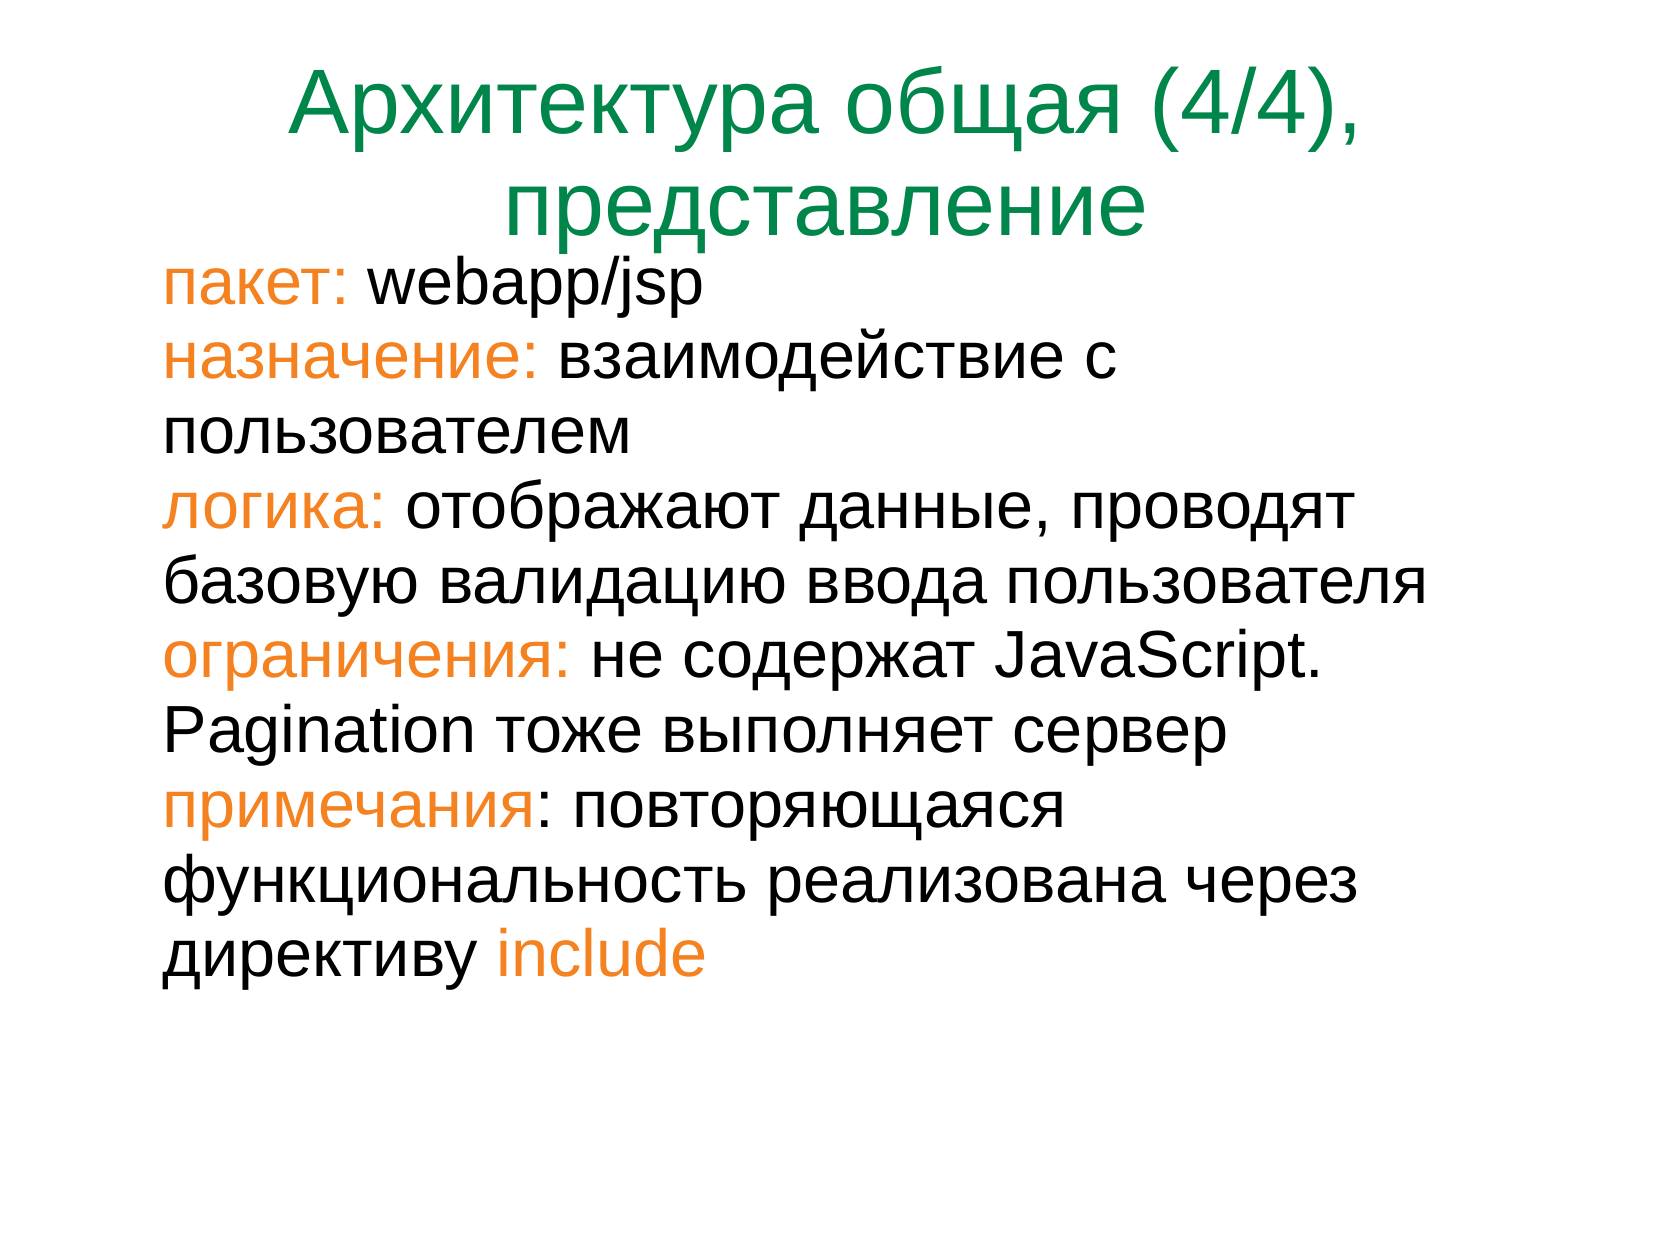

# Архитектура общая (4/4), представление
пакет: webapp/jsp
назначение: взаимодействие с пользователем
логика: отображают данные, проводят базовую валидацию ввода пользователя
ограничения: не содержат JavaScript. Pagination тоже выполняет сервер
примечания: повторяющаяся функциональность реализована через директиву include